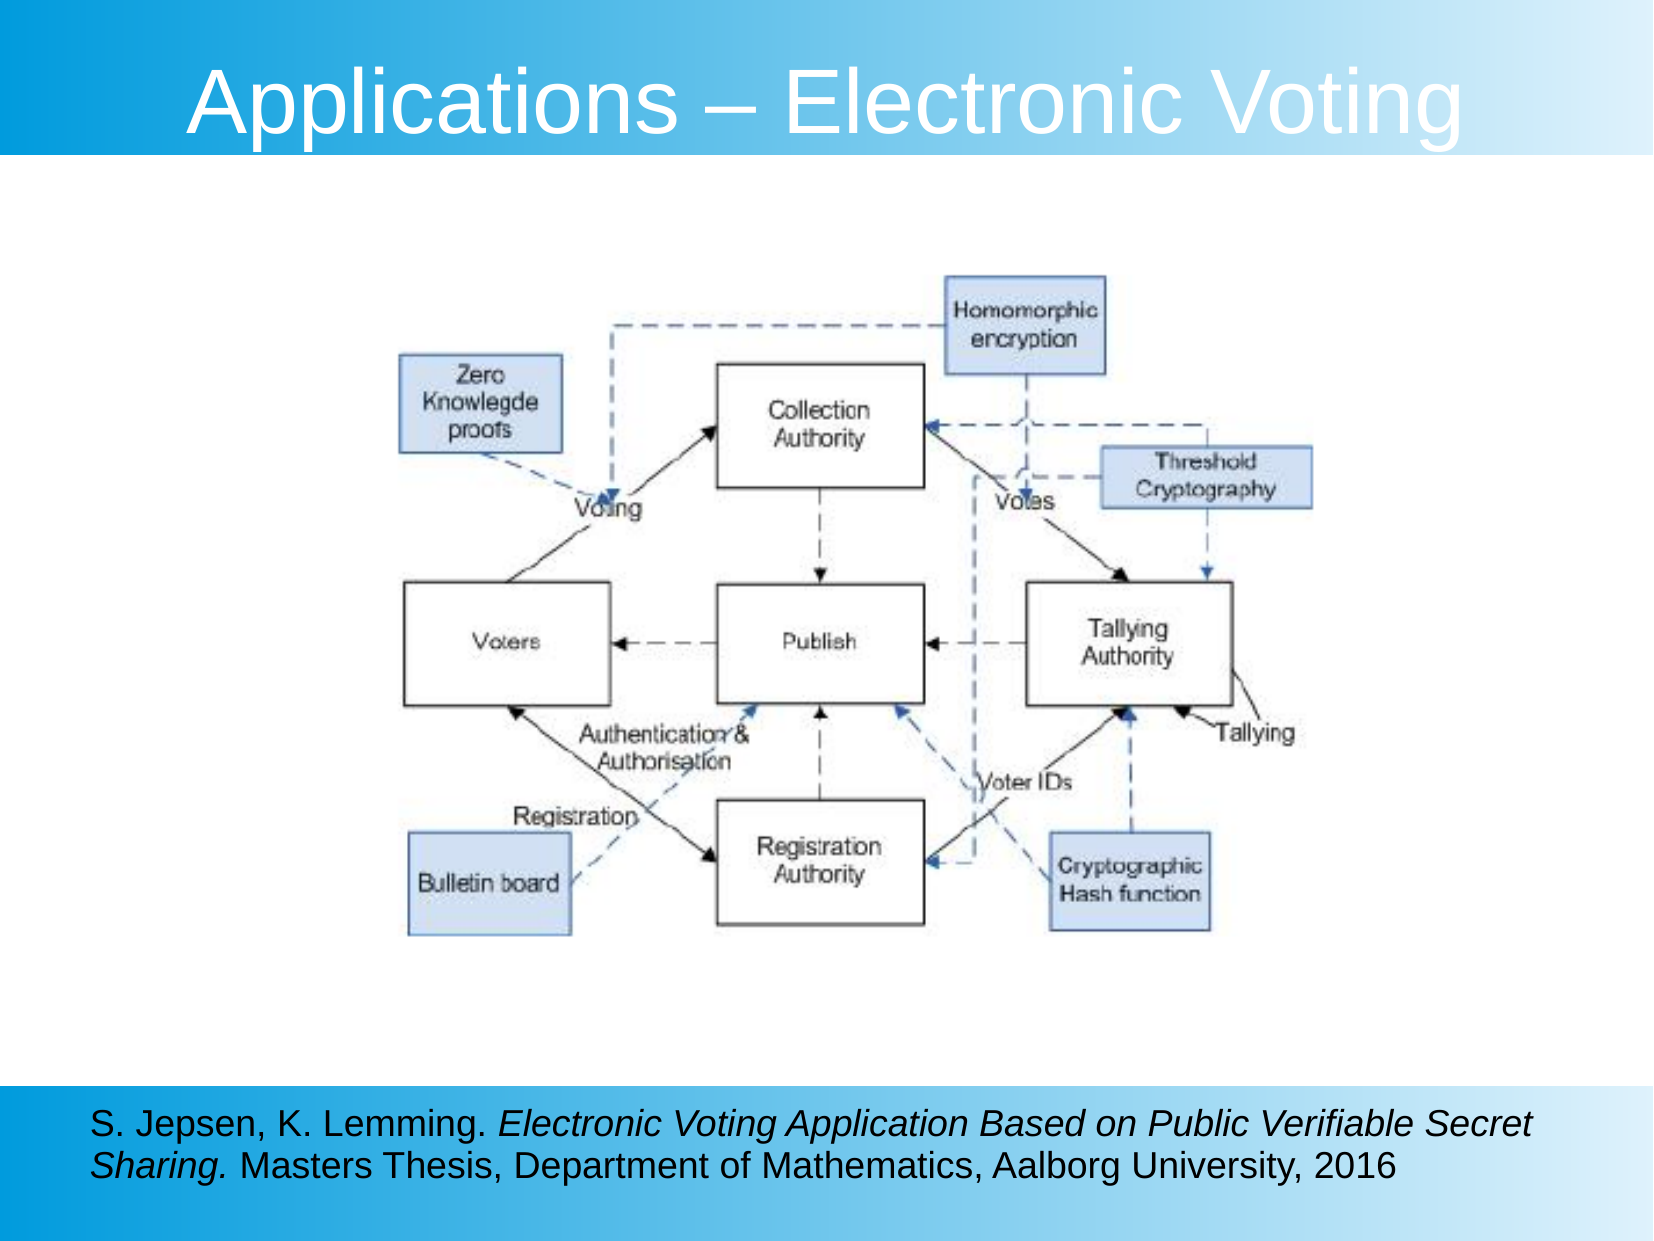

# Applications – Electronic Voting
S. Jepsen, K. Lemming. Electronic Voting Application Based on Public Verifiable Secret Sharing. Masters Thesis, Department of Mathematics, Aalborg University, 2016